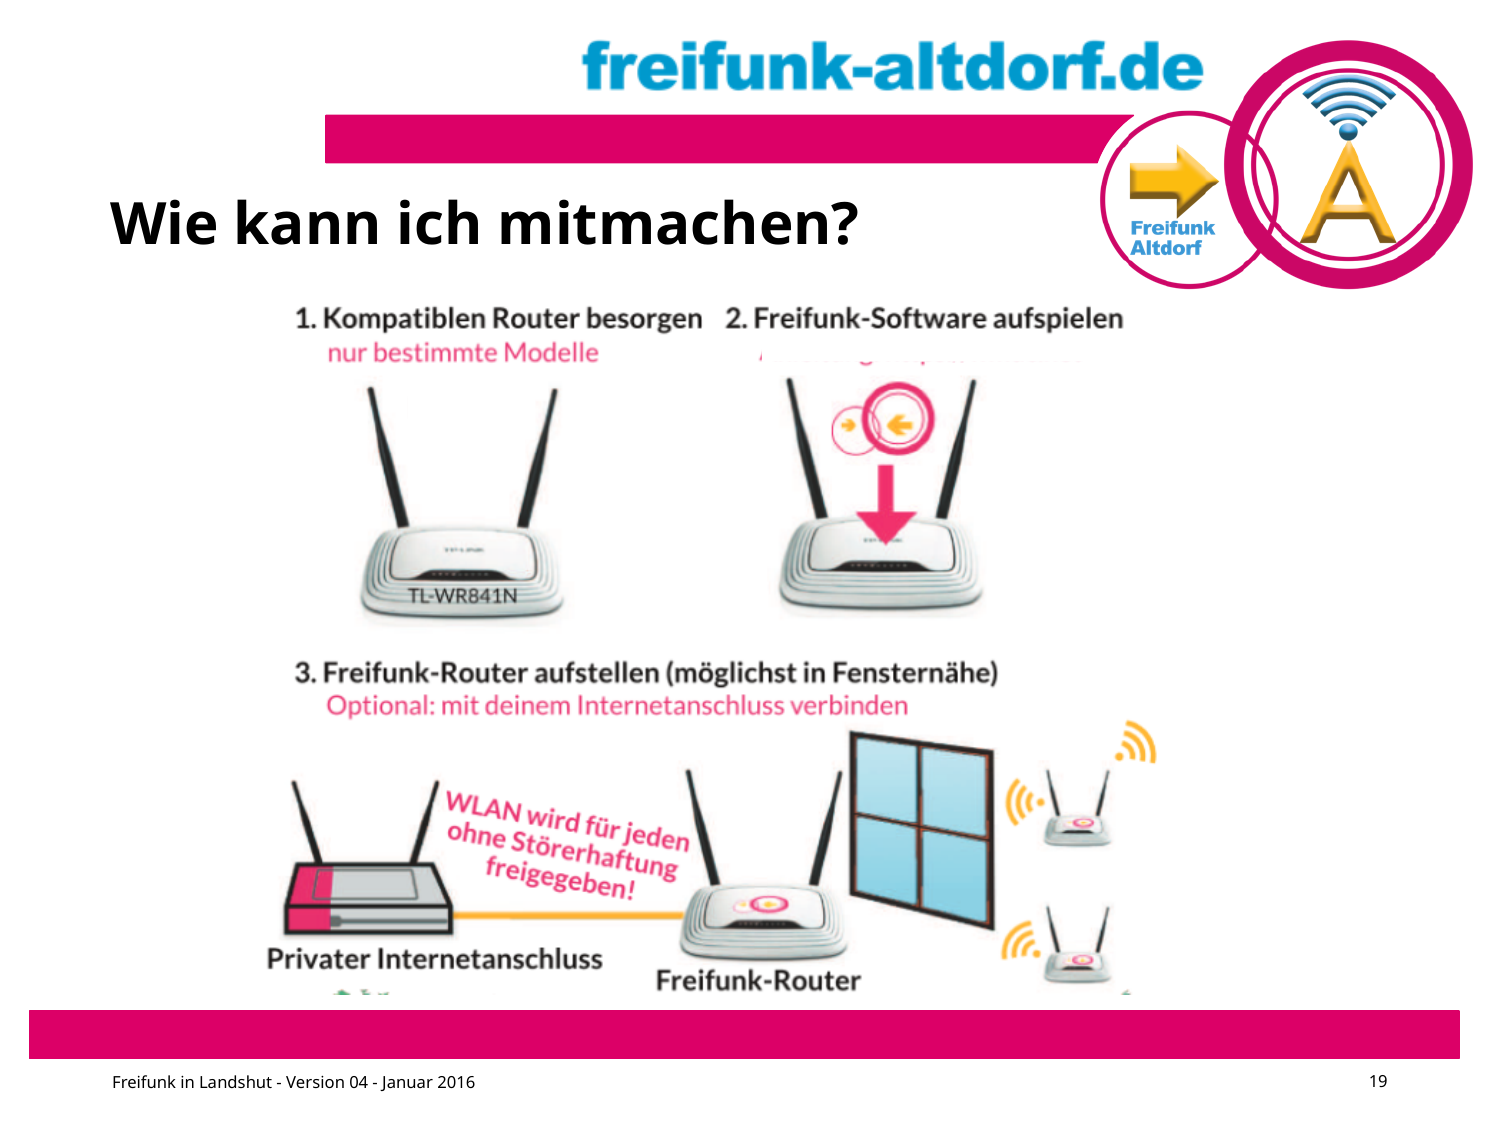

# Wie kann ich mitmachen?
Freifunk in Landshut - Version 04 - Januar 2016